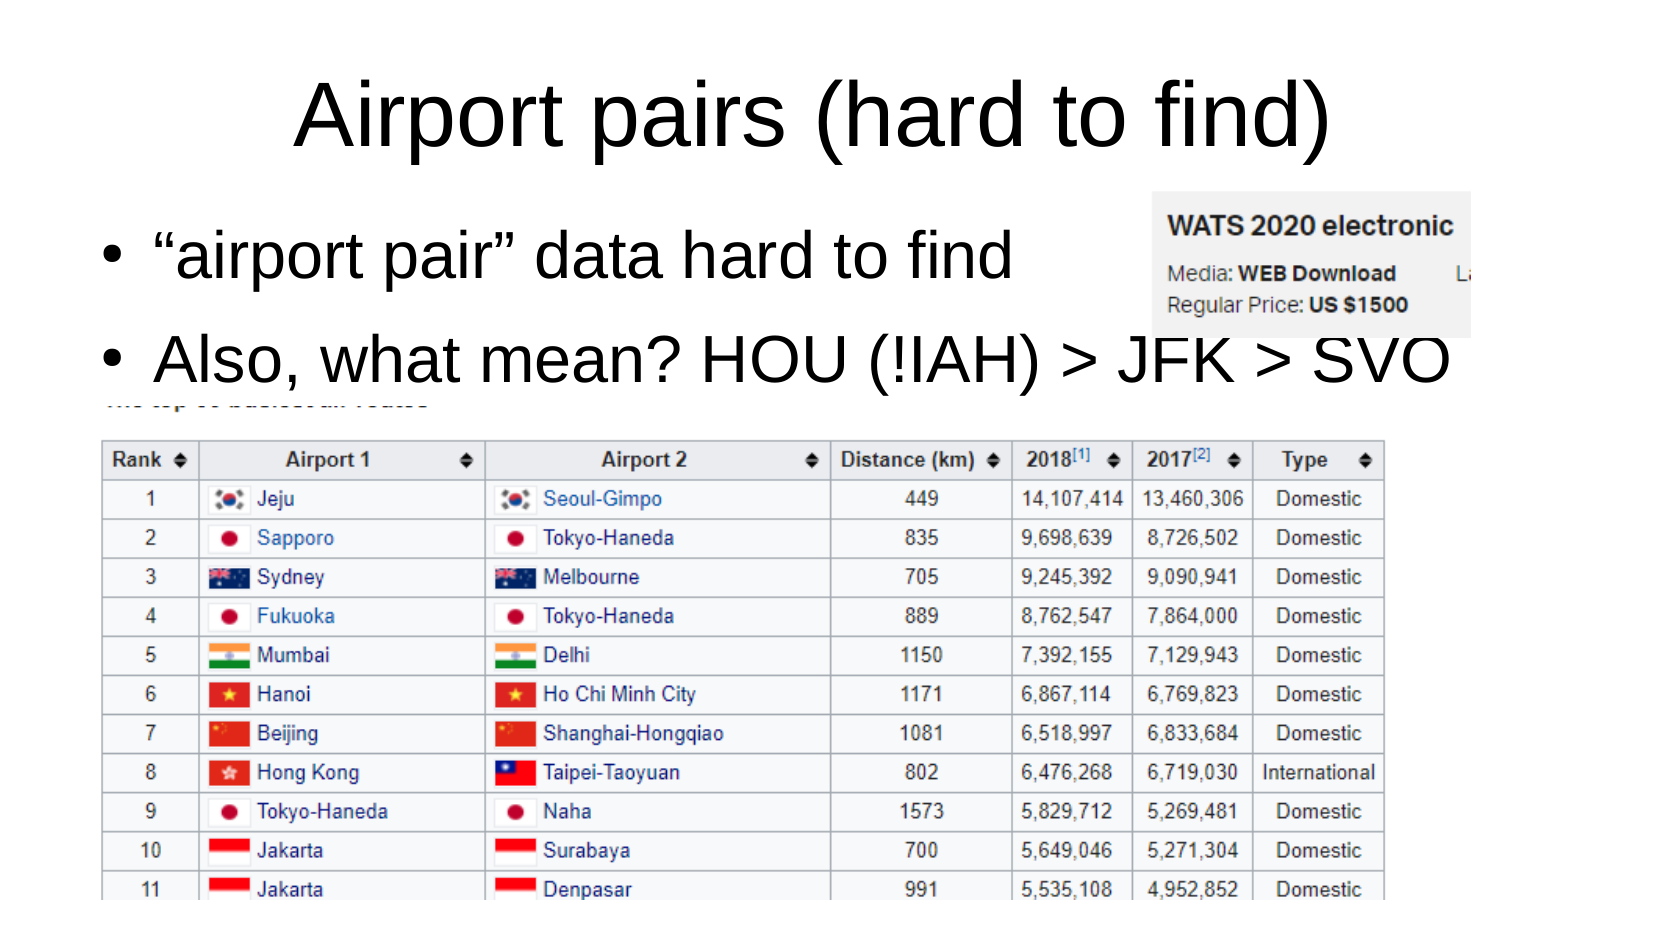

# Airport pairs (hard to find)
“airport pair” data hard to find
Also, what mean? HOU (!IAH) > JFK > SVO